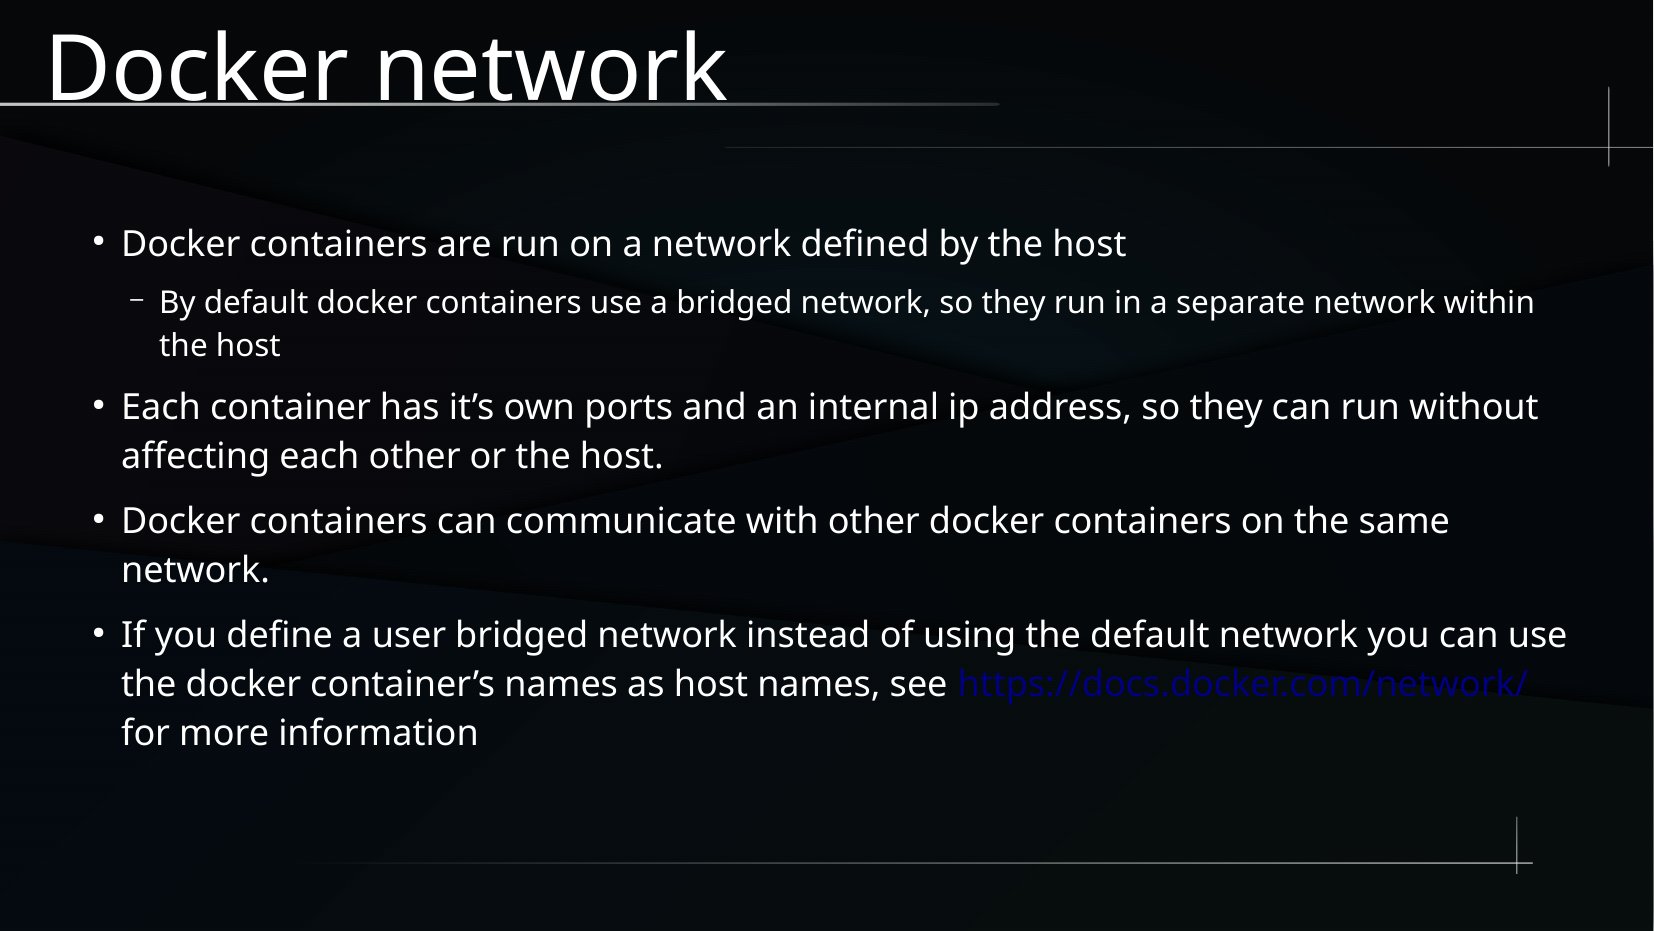

# Docker network
Docker containers are run on a network defined by the host
By default docker containers use a bridged network, so they run in a separate network within the host
Each container has it’s own ports and an internal ip address, so they can run without affecting each other or the host.
Docker containers can communicate with other docker containers on the same network.
If you define a user bridged network instead of using the default network you can use the docker container’s names as host names, see https://docs.docker.com/network/ for more information